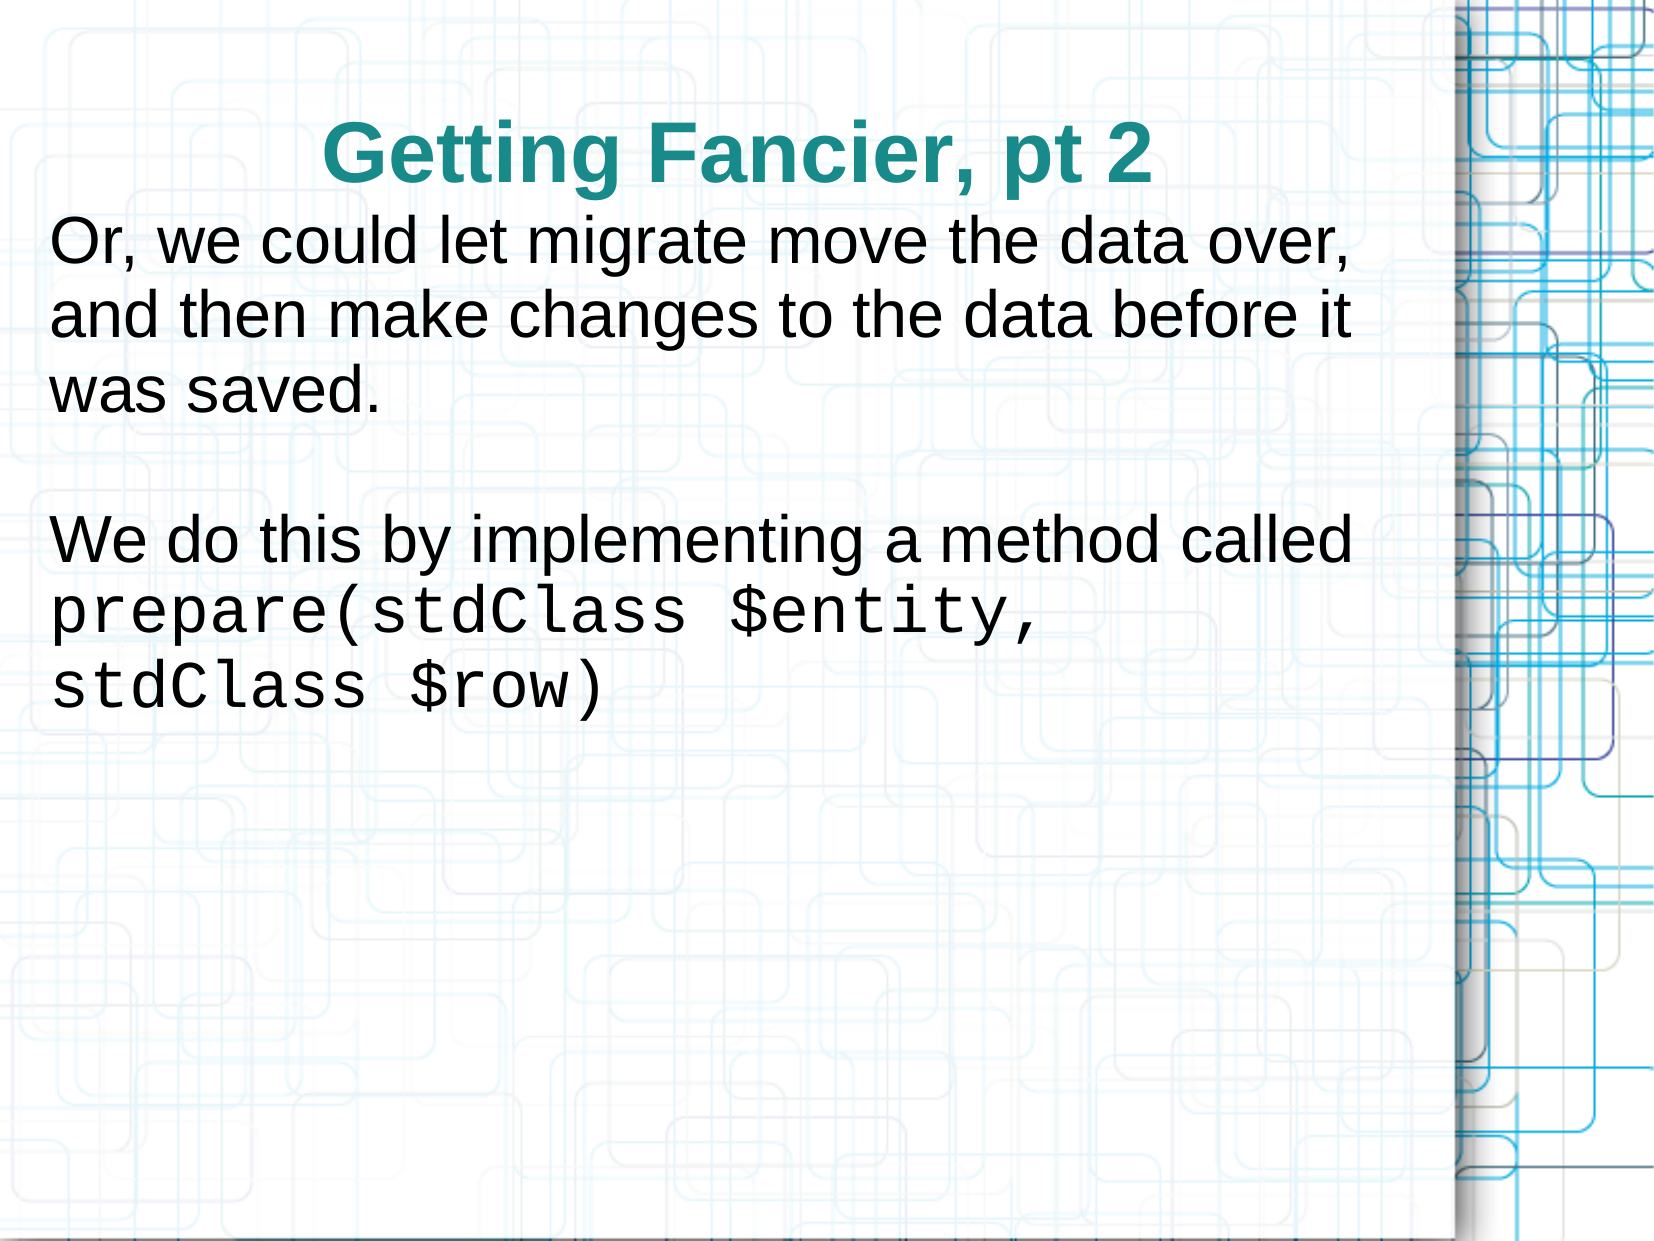

# Getting Fancier, pt 2
Or, we could let migrate move the data over, and then make changes to the data before it was saved.
We do this by implementing a method called
prepare(stdClass $entity, stdClass $row)